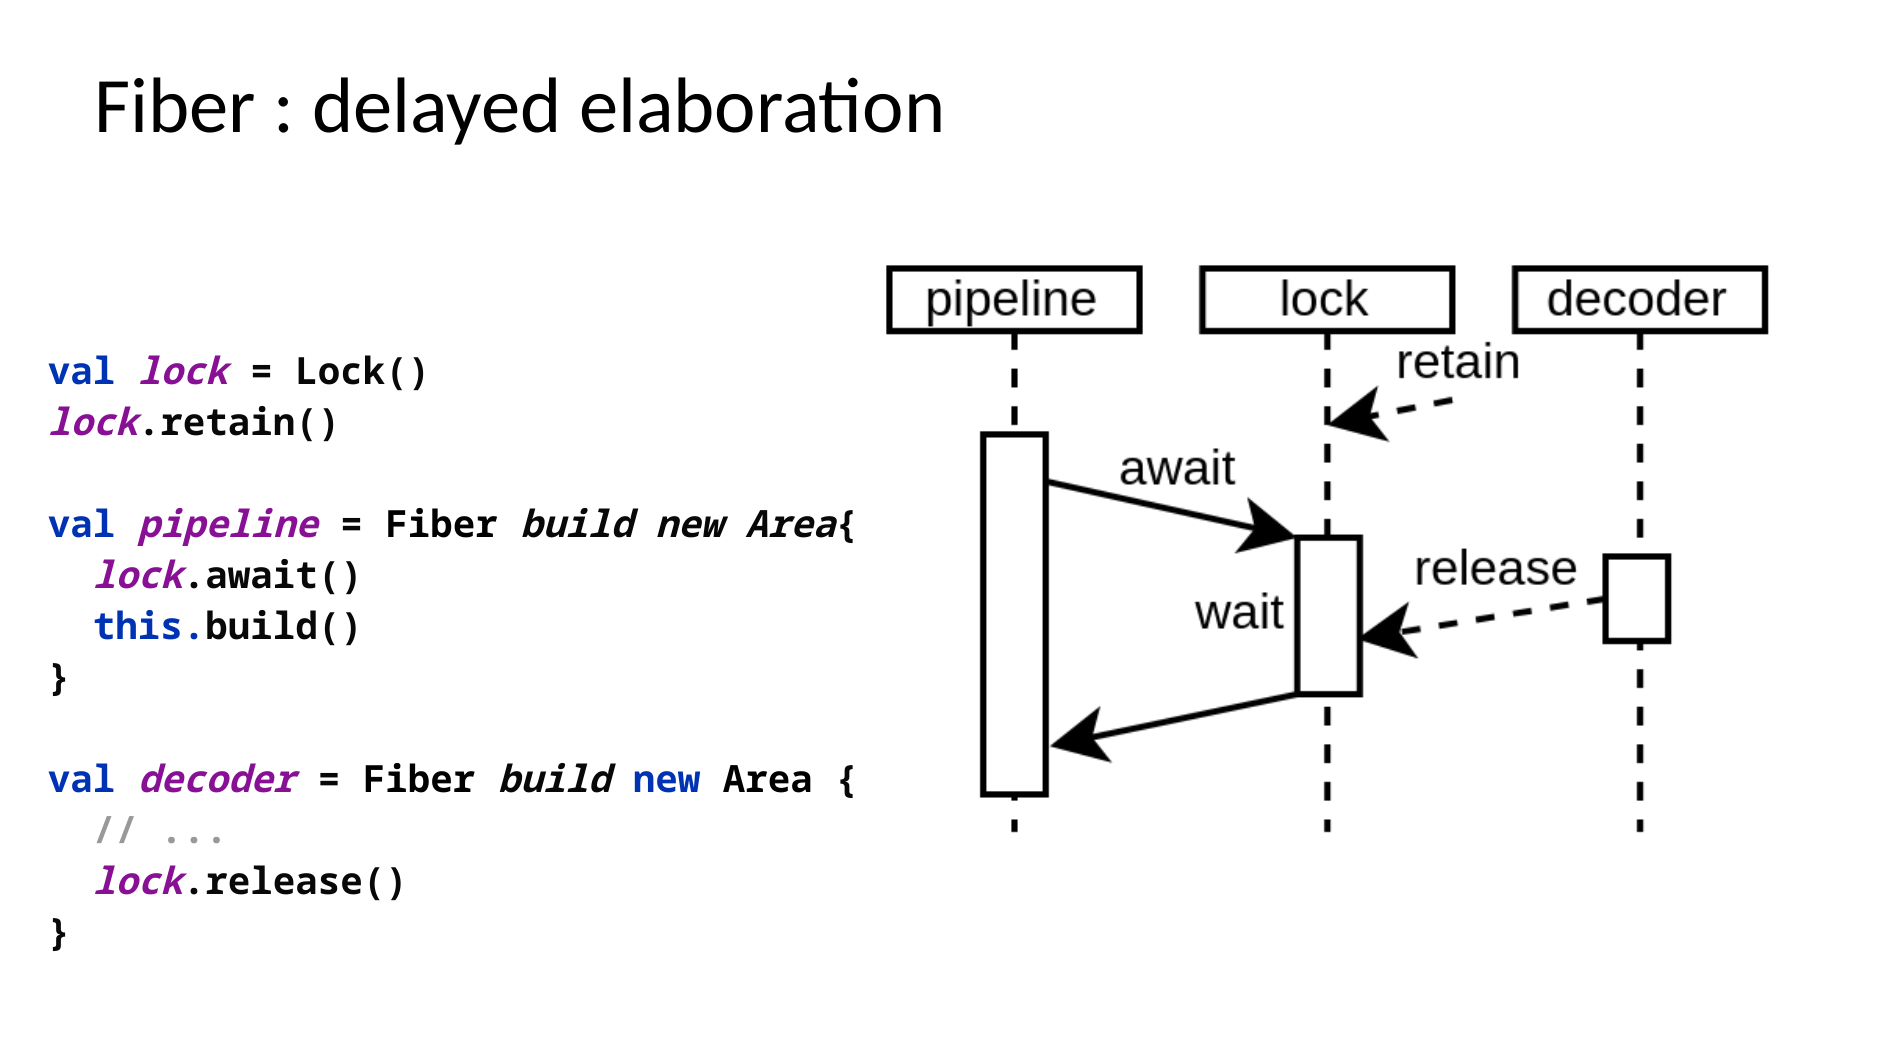

# Fiber : delayed elaboration
val lock = Lock()
lock.retain()
val pipeline = Fiber build new Area{
 lock.await()
 this.build()
}
val decoder = Fiber build new Area {
 // ...
 lock.release()
}